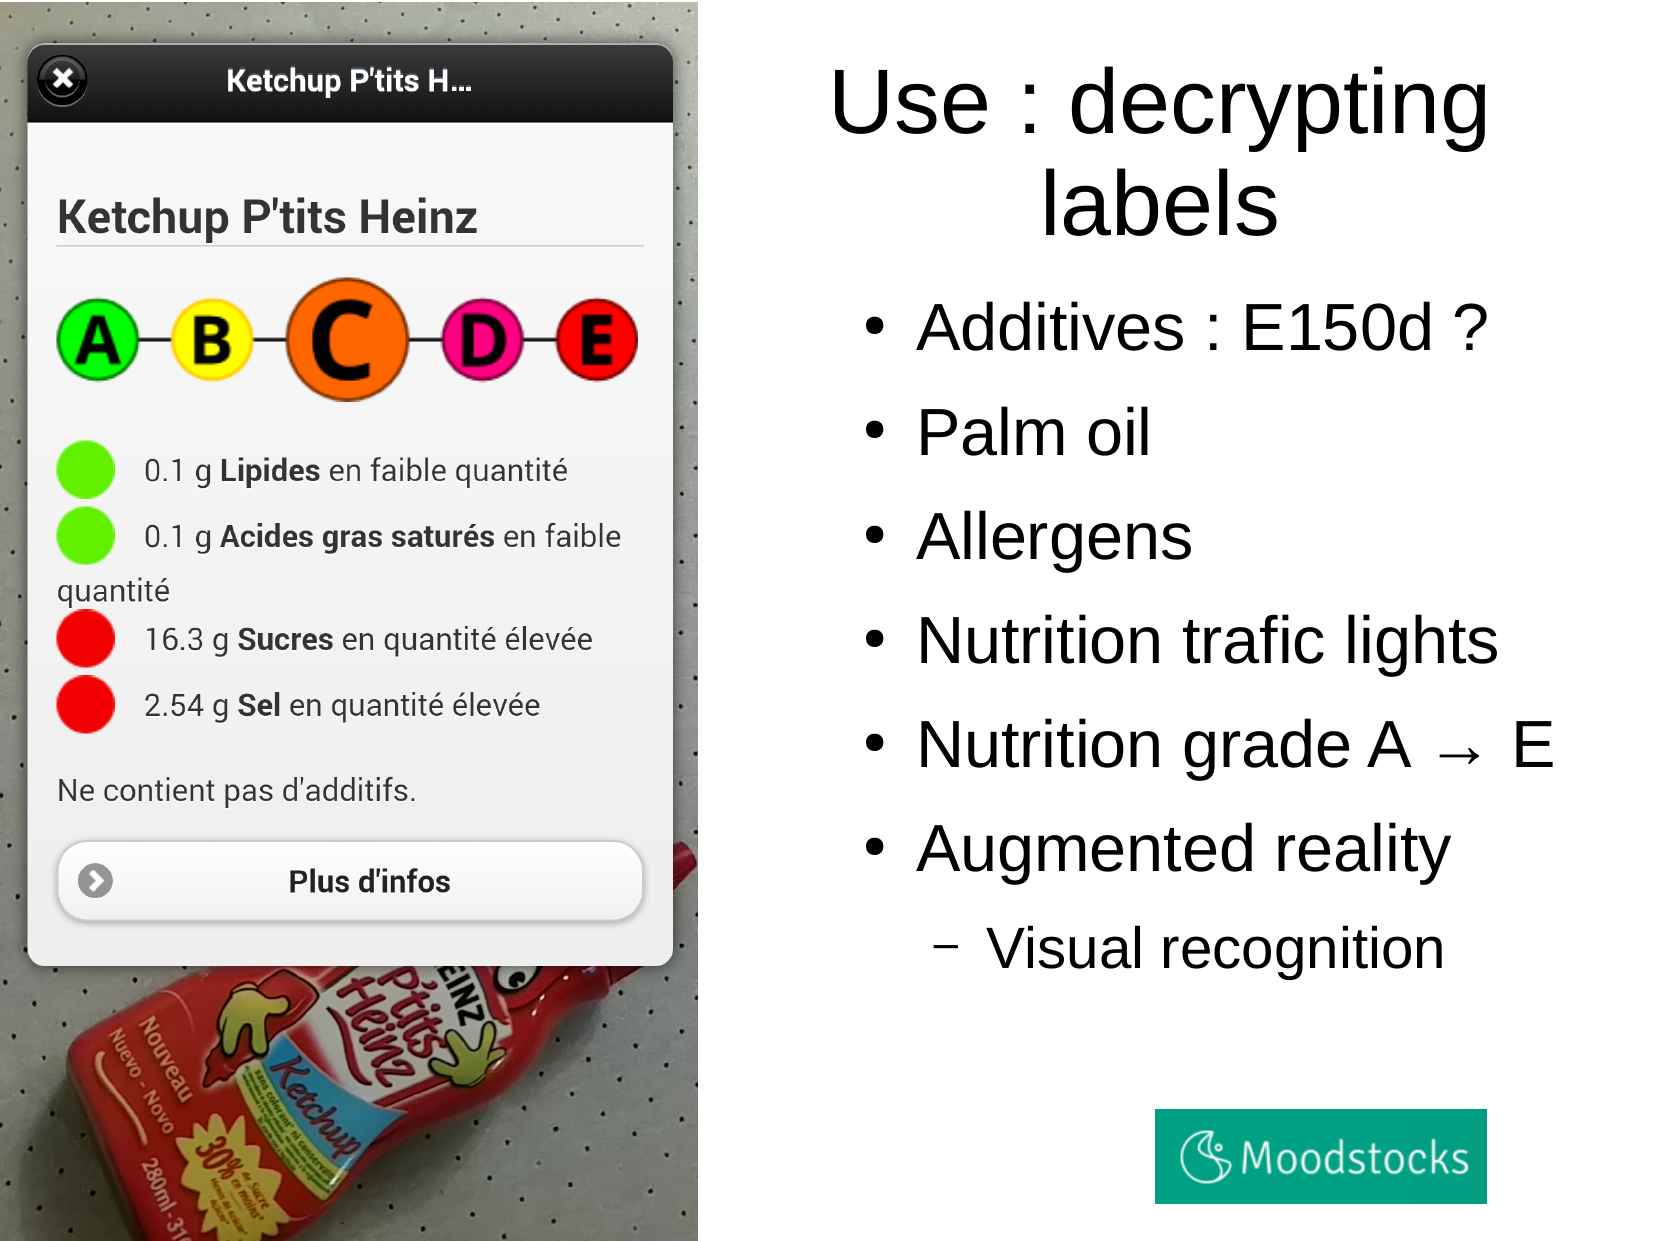

# Use : decrypting labels
Additives : E150d ?
Palm oil
Allergens
Nutrition trafic lights
Nutrition grade A → E
Augmented reality
Visual recognition